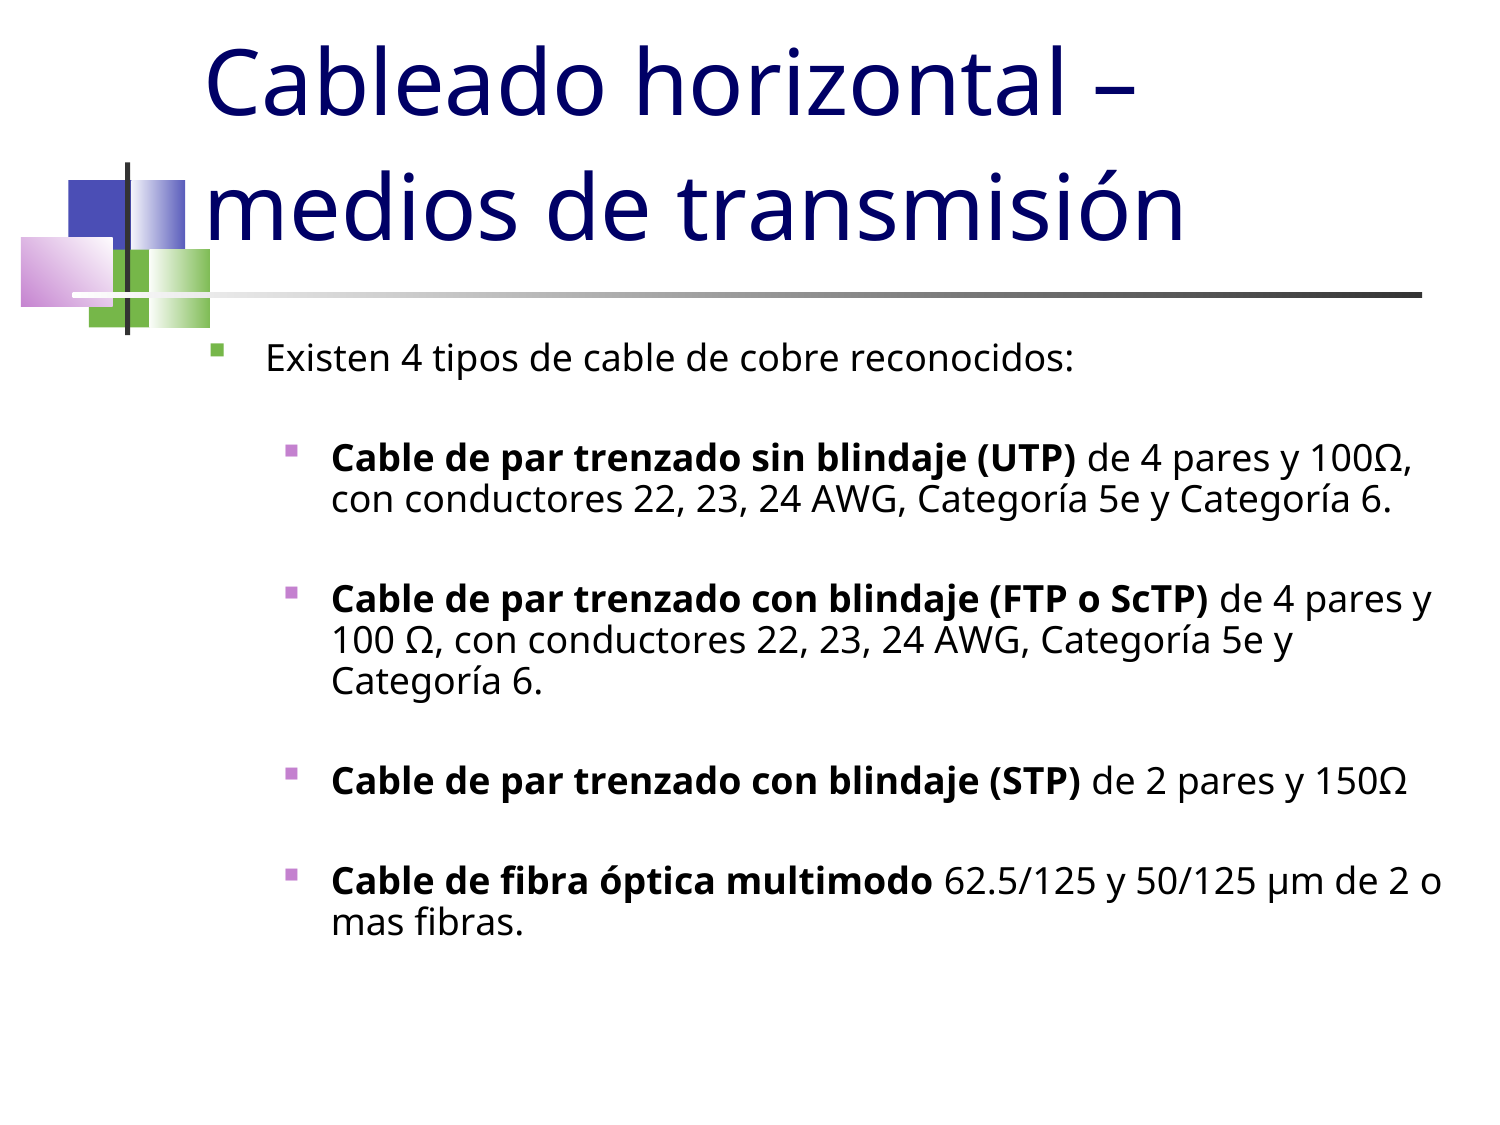

# Cableado horizontal – medios de transmisión
Existen 4 tipos de cable de cobre reconocidos:
Cable de par trenzado sin blindaje (UTP) de 4 pares y 100Ω, con conductores 22, 23, 24 AWG, Categoría 5e y Categoría 6.
Cable de par trenzado con blindaje (FTP o ScTP) de 4 pares y 100 Ω, con conductores 22, 23, 24 AWG, Categoría 5e y Categoría 6.
Cable de par trenzado con blindaje (STP) de 2 pares y 150Ω
Cable de fibra óptica multimodo 62.5/125 y 50/125 μm de 2 o mas fibras.